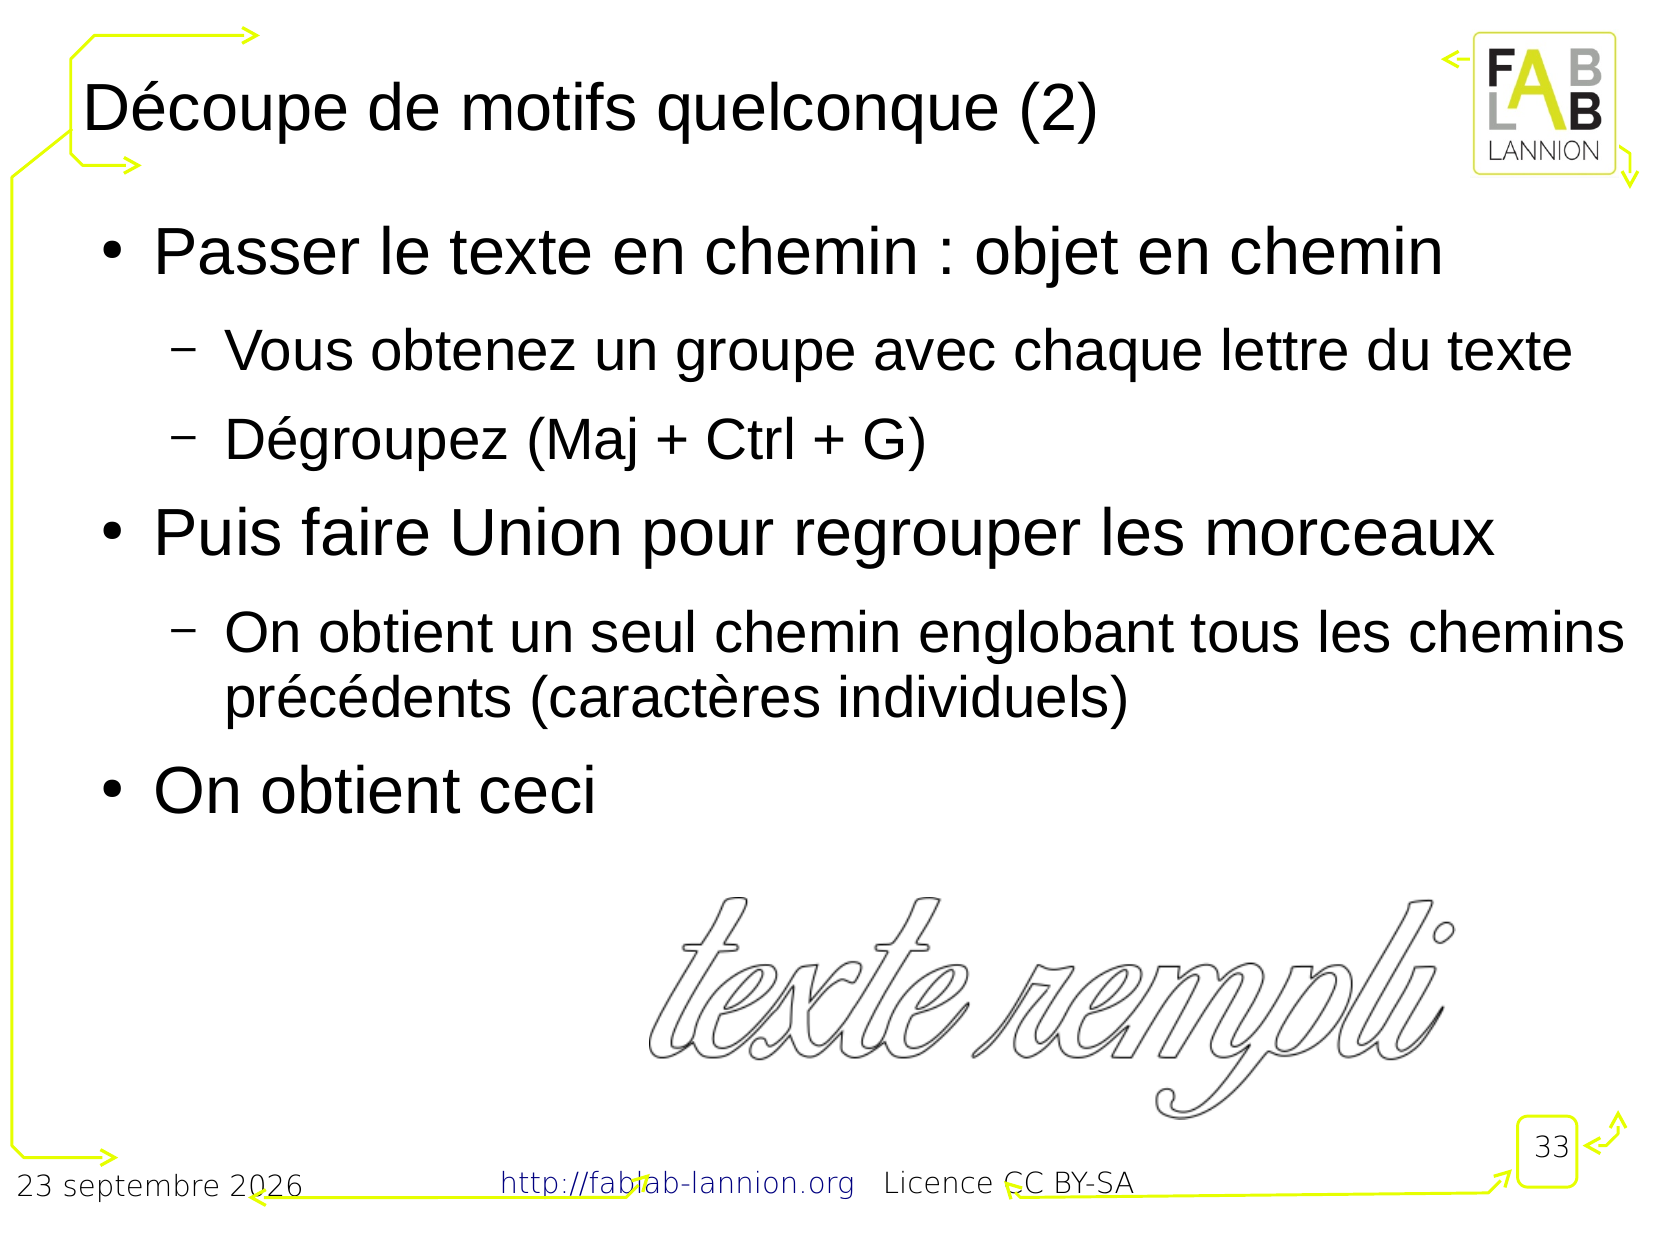

# Découpe de motifs quelconque (2)
Passer le texte en chemin : objet en chemin
Vous obtenez un groupe avec chaque lettre du texte
Dégroupez (Maj + Ctrl + G)
Puis faire Union pour regrouper les morceaux
On obtient un seul chemin englobant tous les chemins précédents (caractères individuels)
On obtient ceci
33